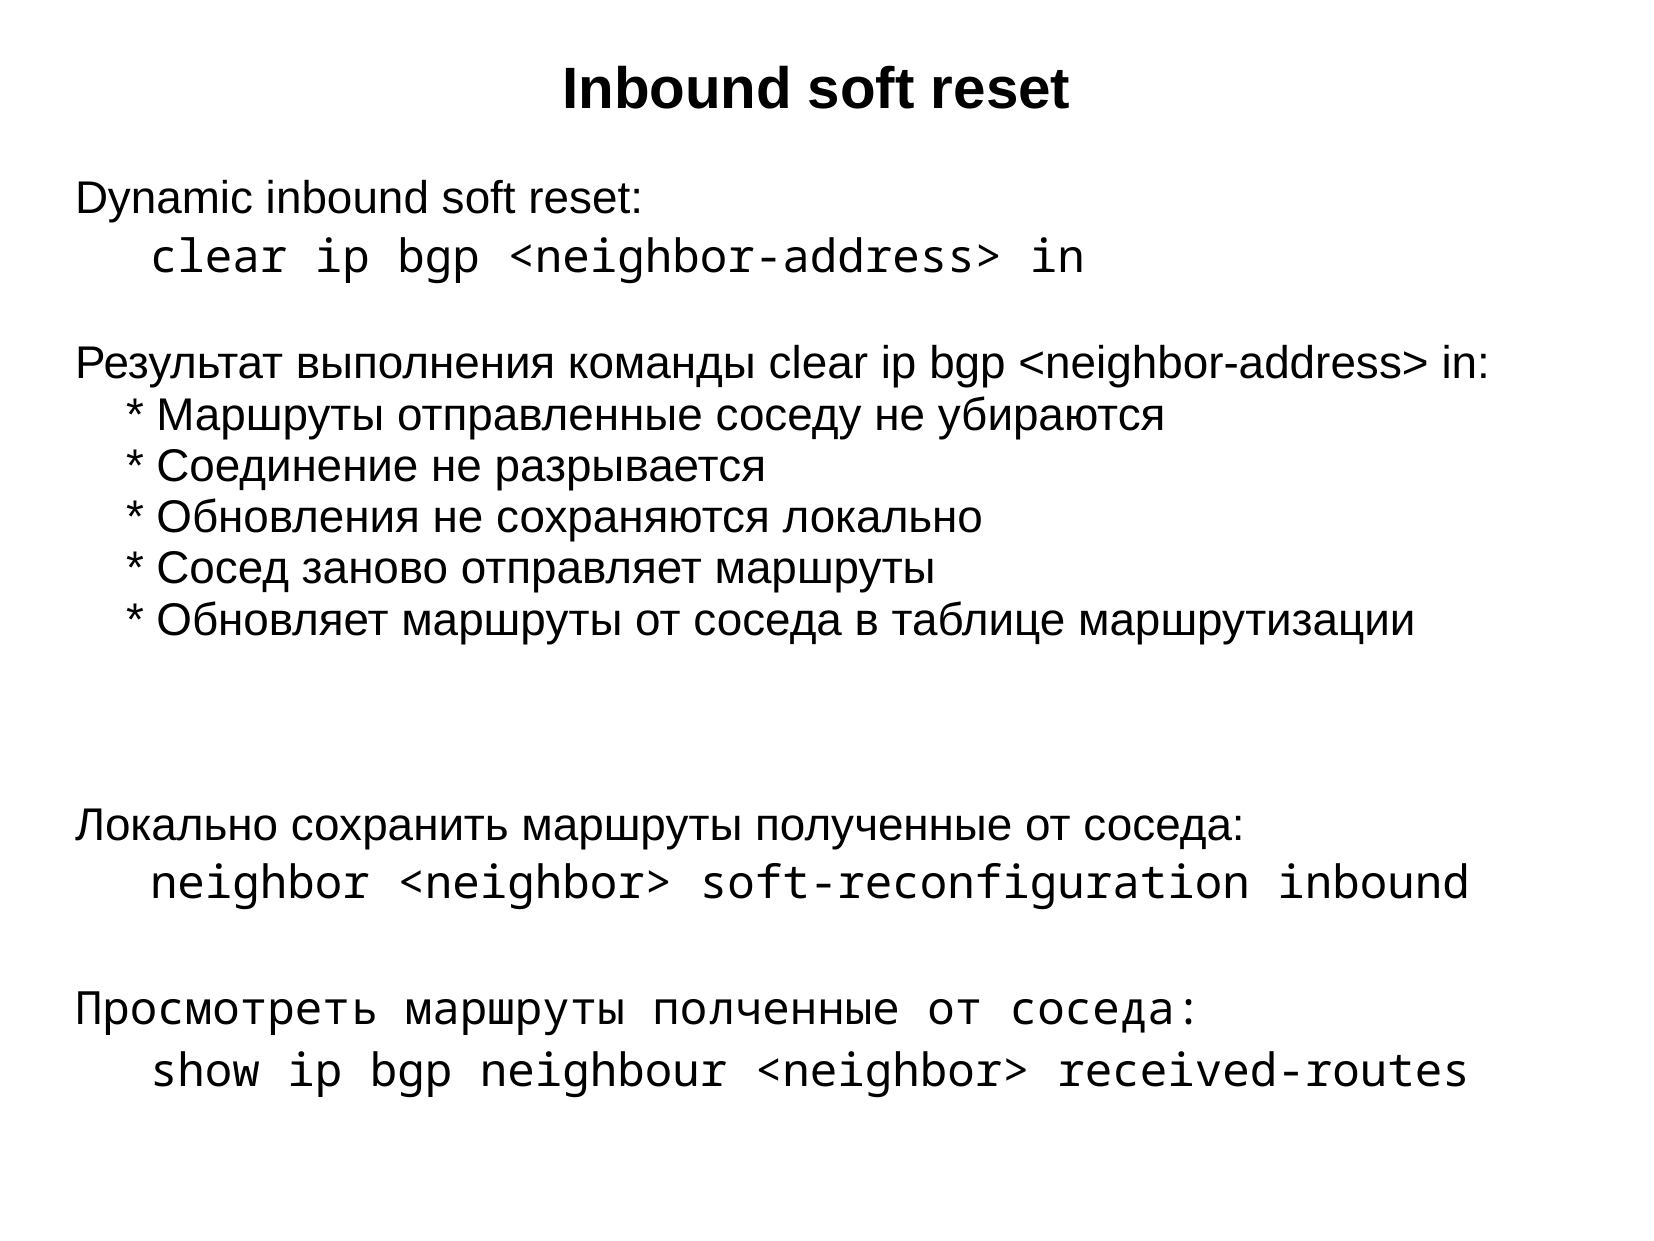

# Inbound soft reset
Dynamic inbound soft reset:
	clear ip bgp <neighbor-address> in
Результат выполнения команды clear ip bgp <neighbor-address> in:
 * Маршруты отправленные соседу не убираются
 * Соединение не разрывается
 * Обновления не сохраняются локально
 * Сосед заново отправляет маршруты
 * Обновляет маршруты от соседа в таблице маршрутизации
Локально сохранить маршруты полученные от соседа:
	neighbor <neighbor> soft-reconfiguration inbound
Просмотреть маршруты полченные от соседа:
	show ip bgp neighbour <neighbor> received-routes